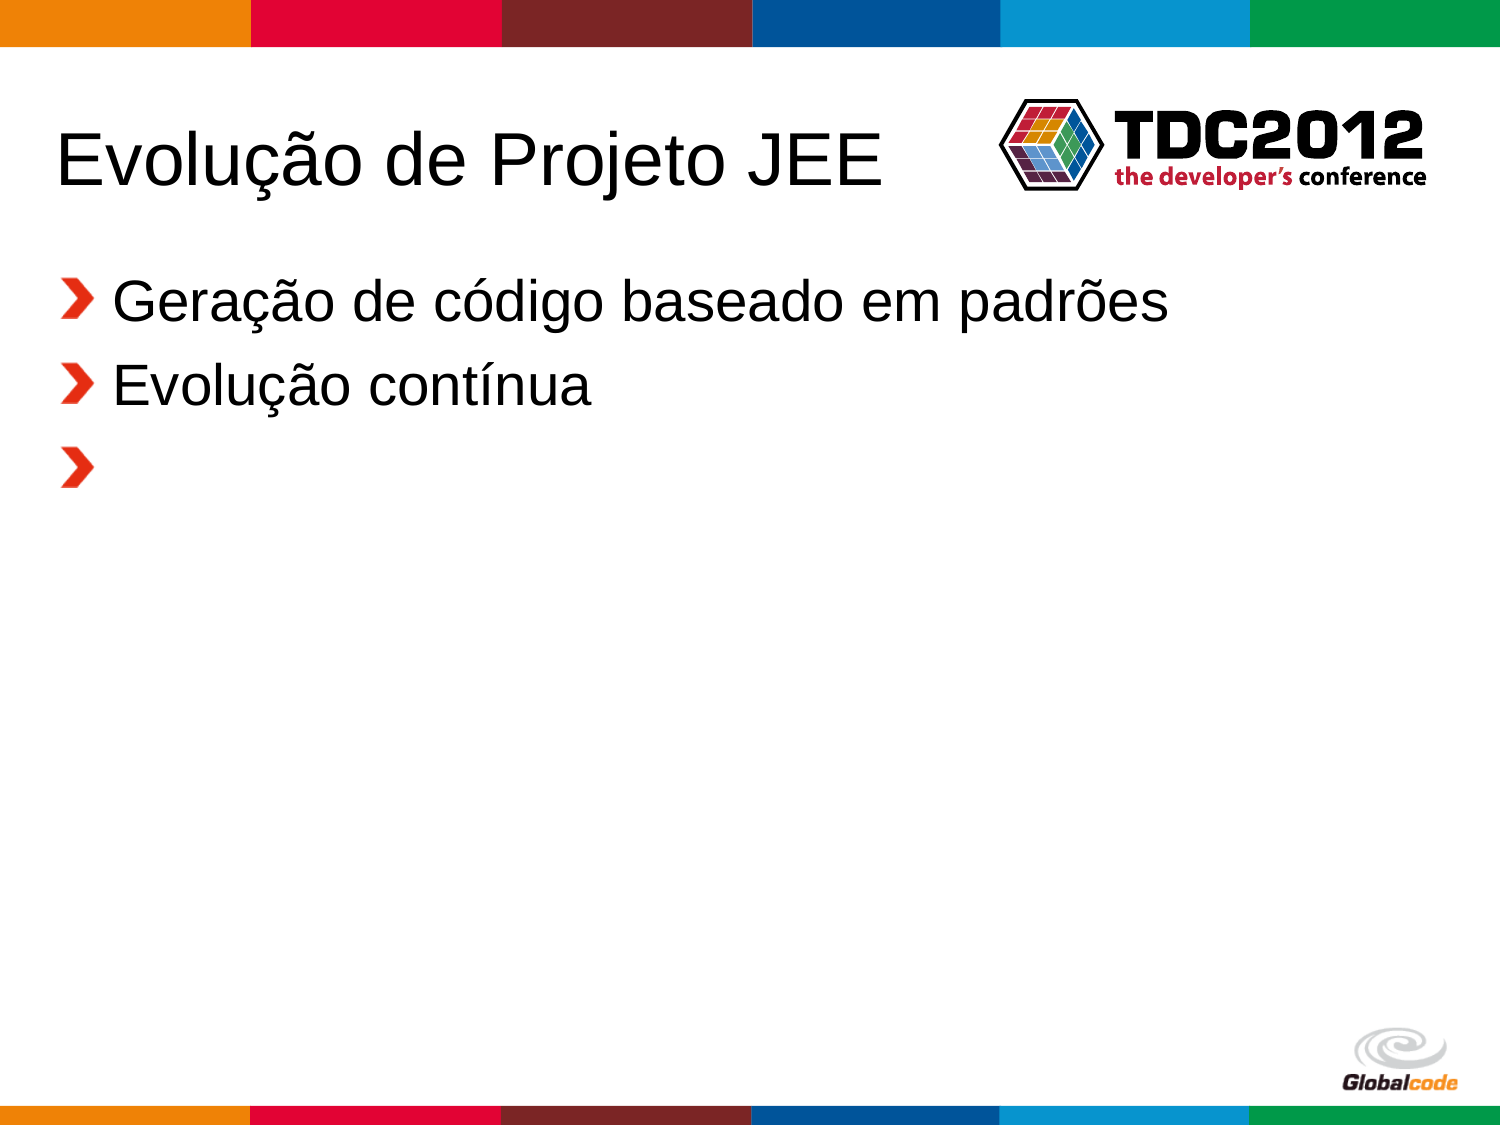

# Evolução de Projeto JEE
Geração de código baseado em padrões
Evolução contínua